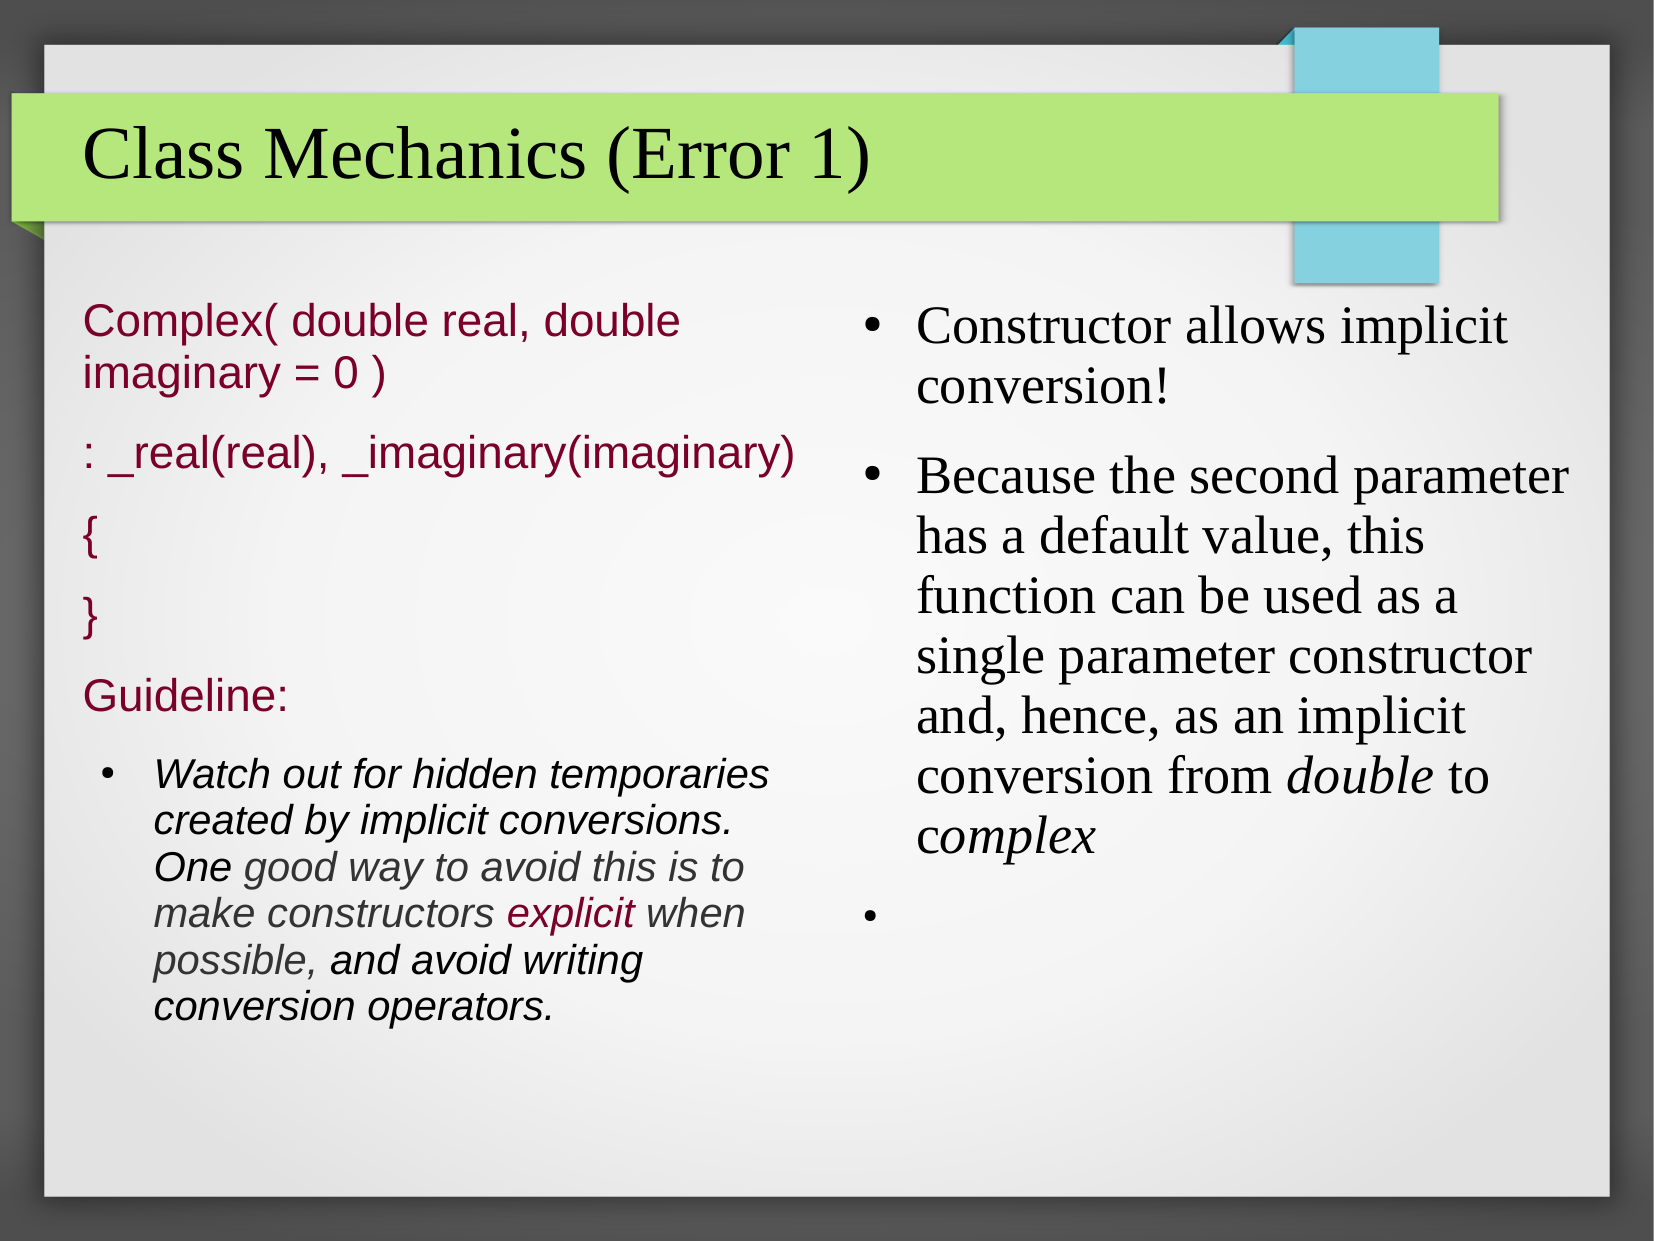

# Class Mechanics (Error 1)
Complex( double real, double imaginary = 0 )
: _real(real), _imaginary(imaginary)
{
}
Guideline:
Watch out for hidden temporaries created by implicit conversions. One good way to avoid this is to make constructors explicit when possible, and avoid writing conversion operators.
Constructor allows implicit conversion!
Because the second parameter has a default value, this function can be used as a single parameter constructor and, hence, as an implicit conversion from double to complex